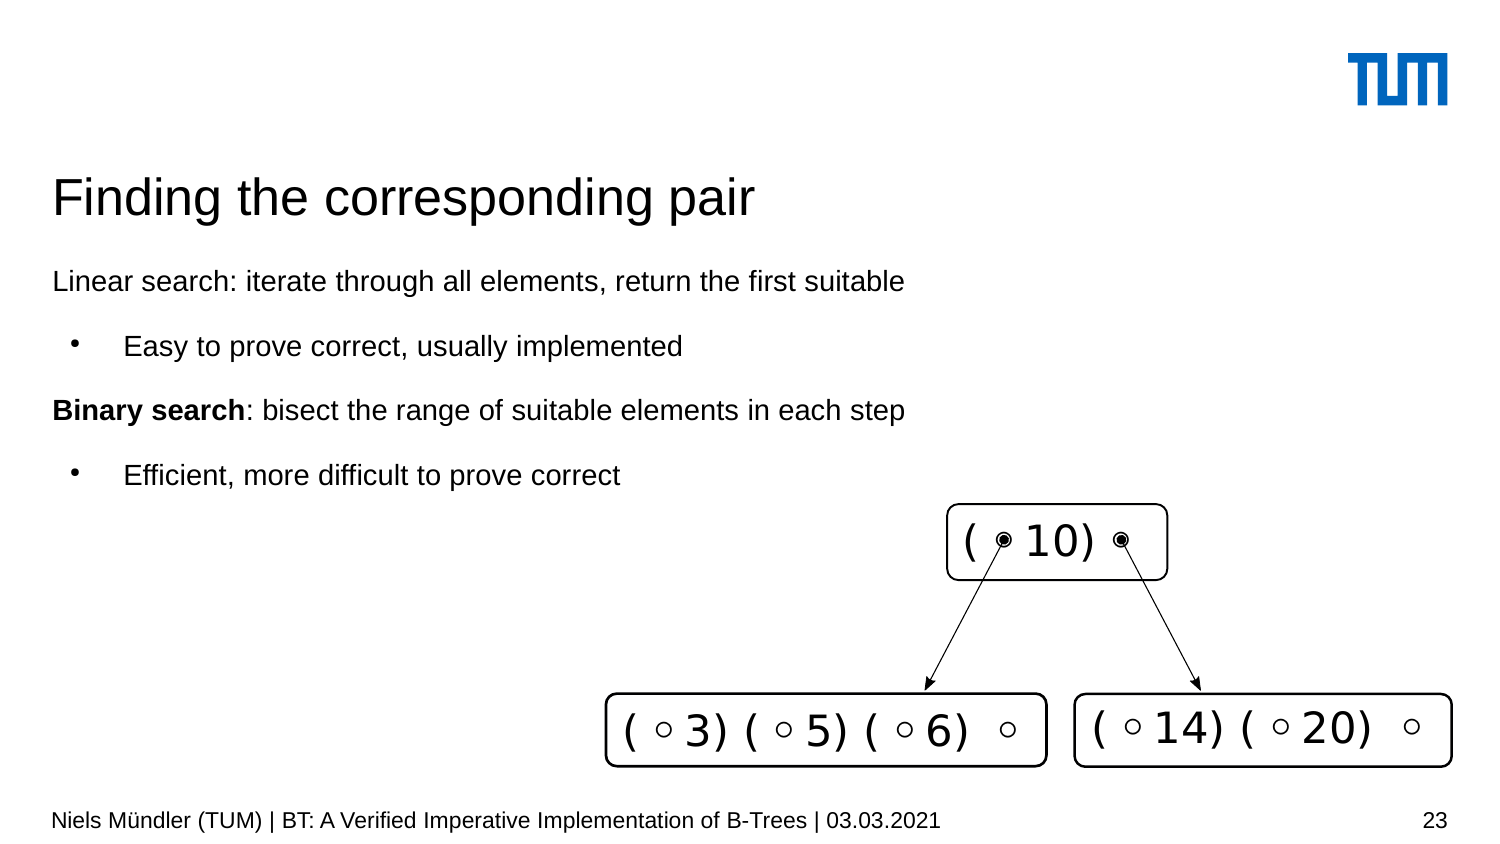

# Finding the corresponding pair
Linear search: iterate through all elements, return the first suitable
Easy to prove correct, usually implemented
Binary search: bisect the range of suitable elements in each step
Efficient, more difficult to prove correct
Niels Mündler (TUM) | BT: A Verified Imperative Implementation of B-Trees
23